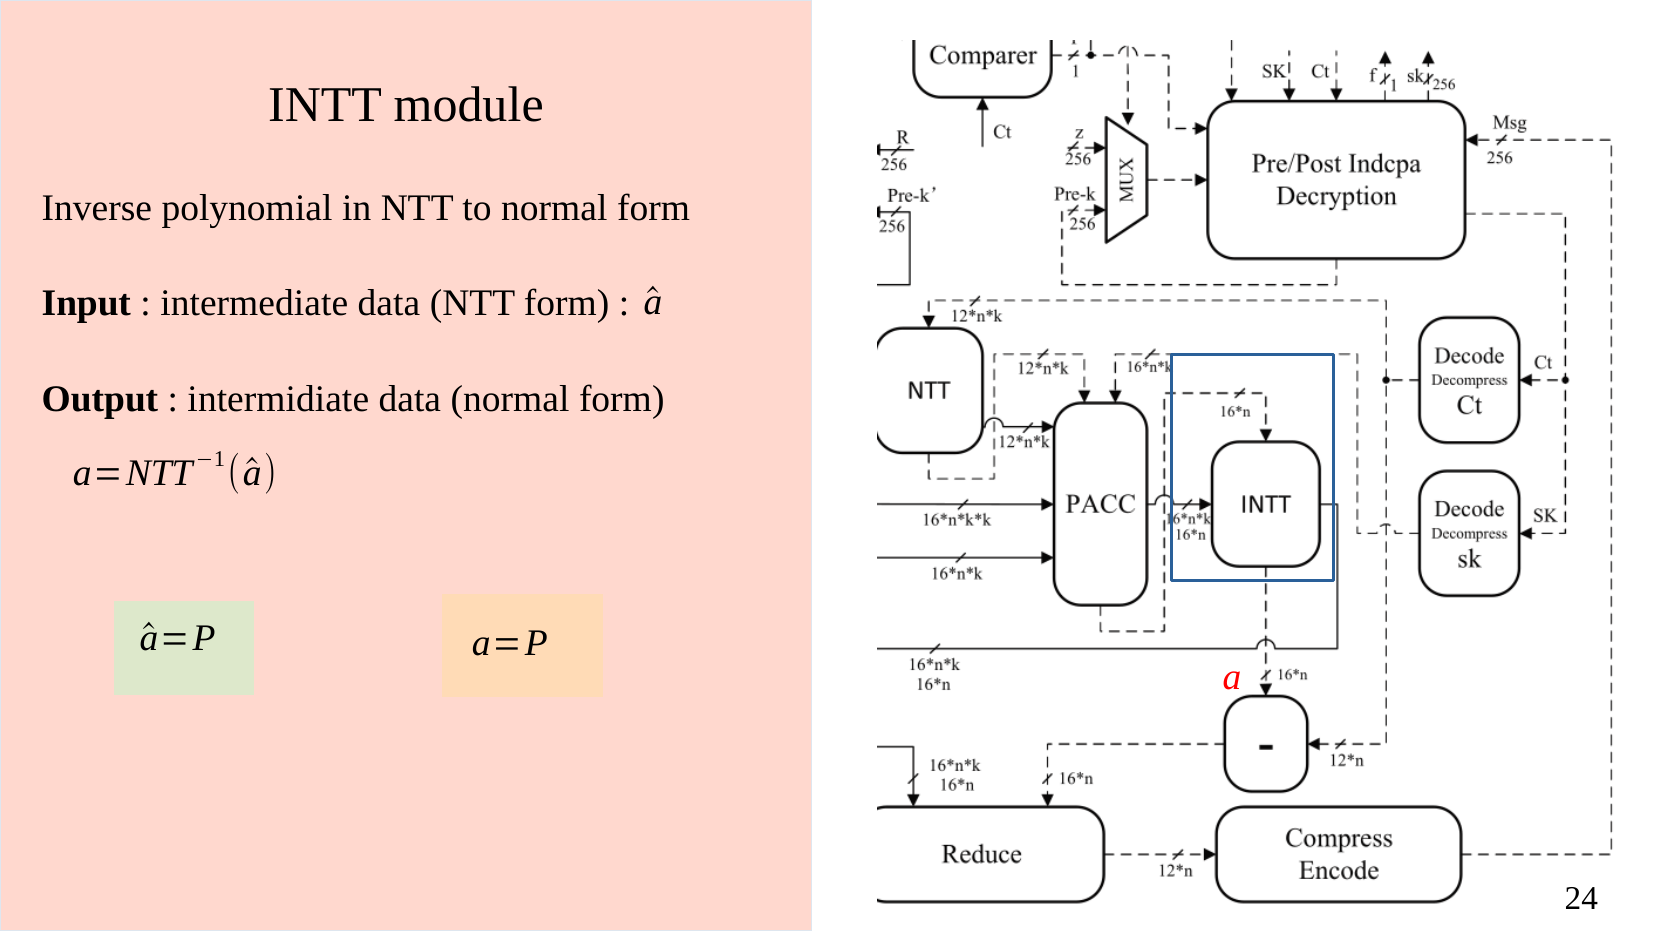

# INTT module
Inverse polynomial in NTT to normal form
Input : intermediate data (NTT form) :
Output : intermidiate data (normal form)
24